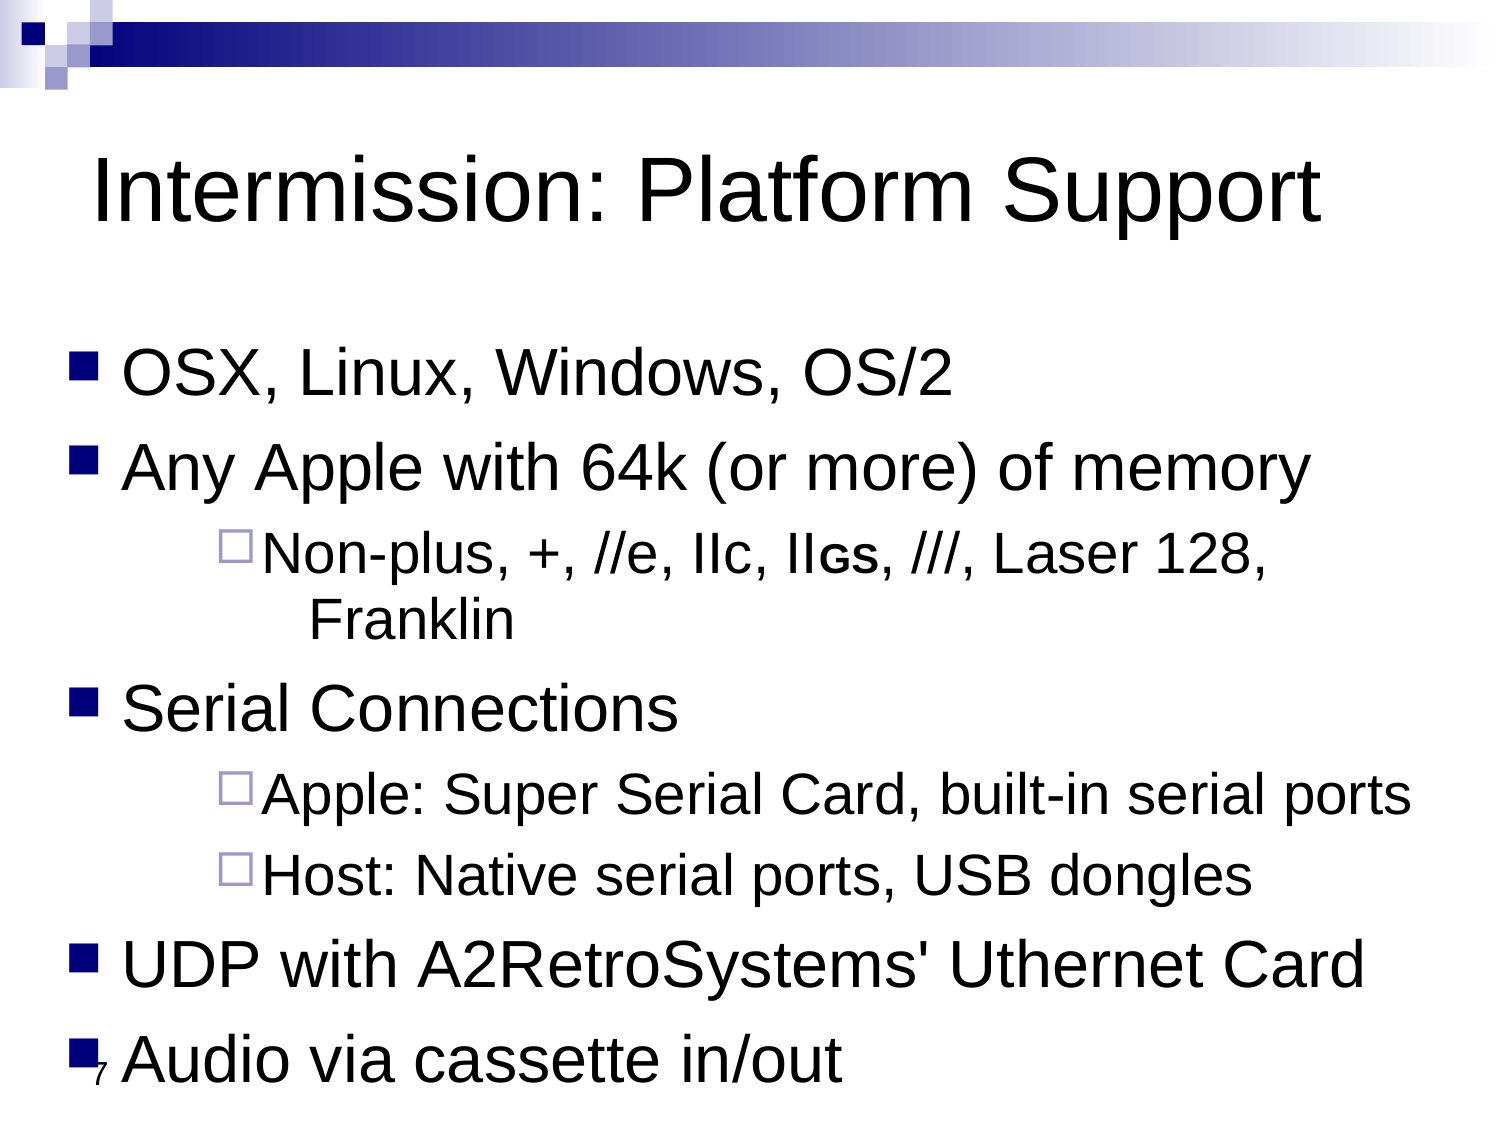

# Intermission: Platform Support
OSX, Linux, Windows, OS/2
Any Apple with 64k (or more) of memory
Non-plus, +, //e, IIc, IIGS, ///, Laser 128, Franklin
Serial Connections
Apple: Super Serial Card, built-in serial ports
Host: Native serial ports, USB dongles
UDP with A2RetroSystems' Uthernet Card
Audio via cassette in/out
7